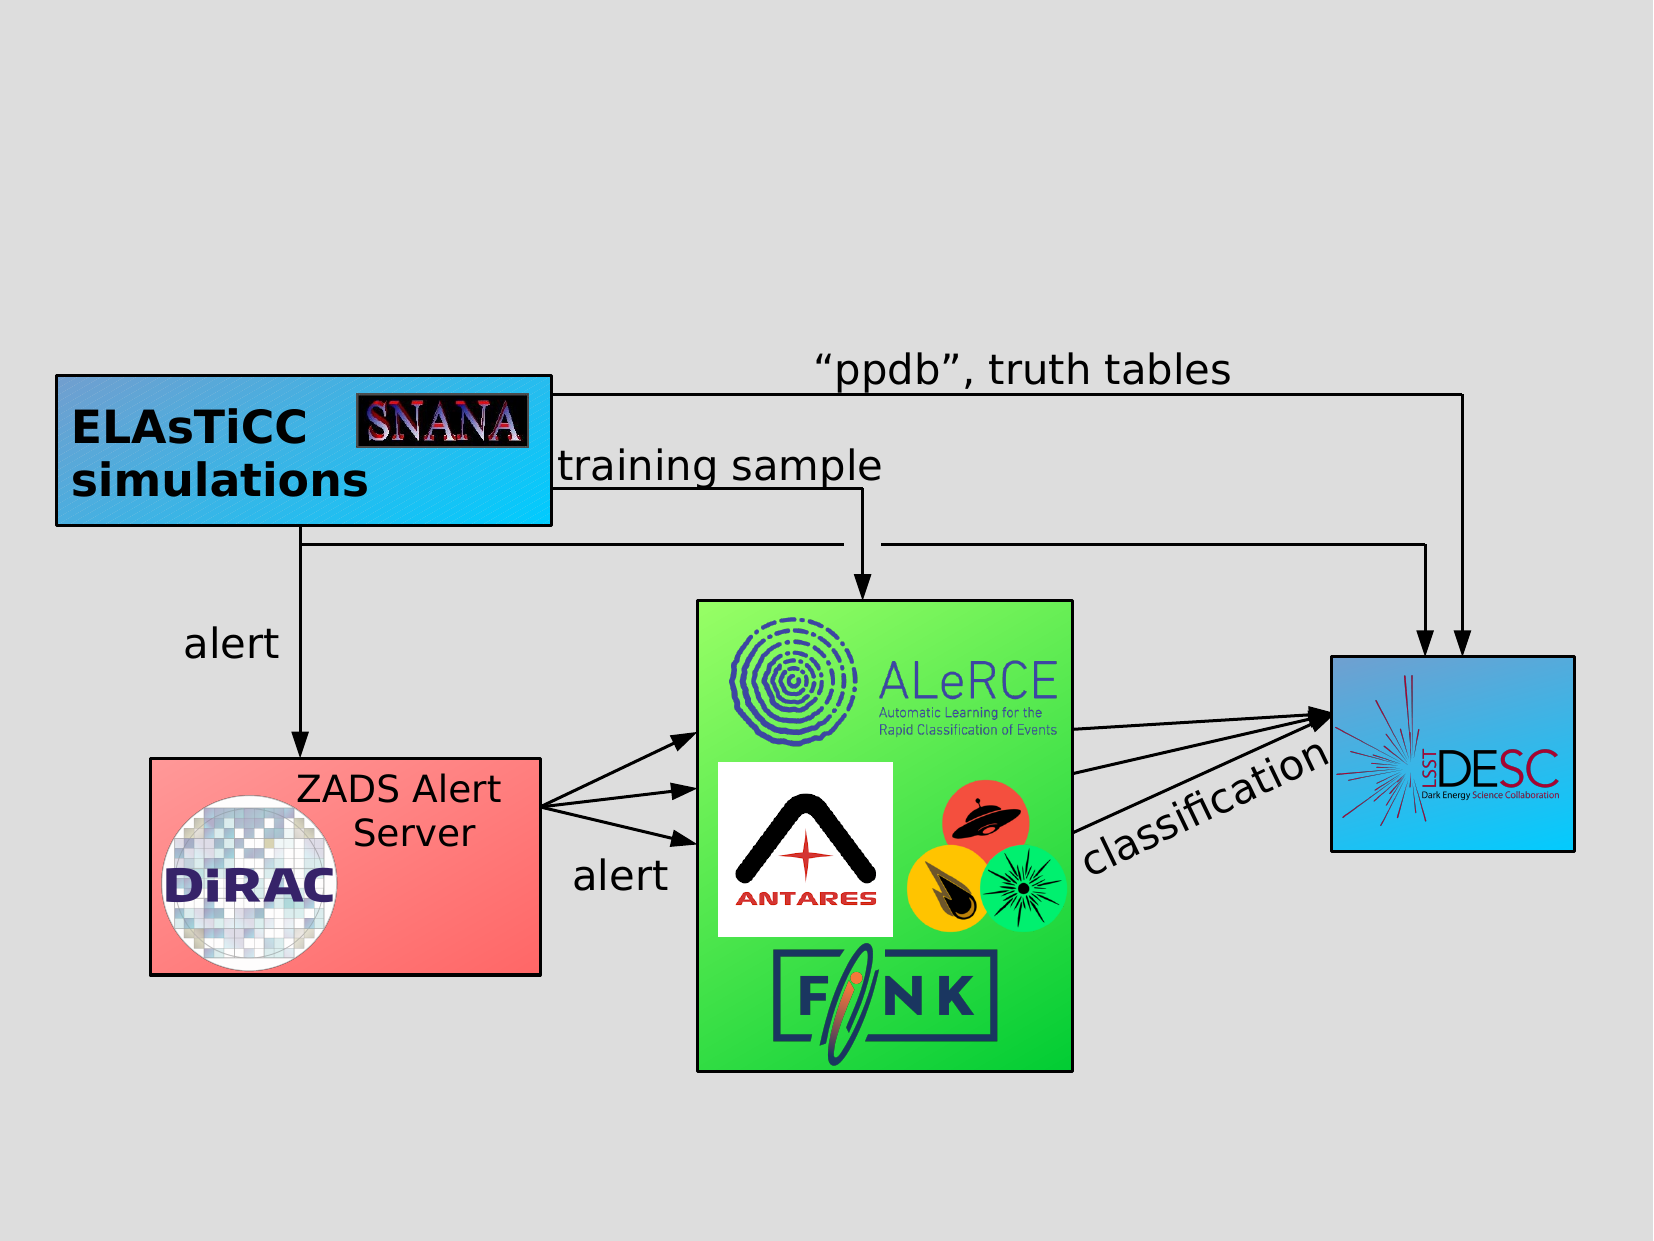

“ppdb”, truth tables
ELAsTiCC
simulations
training sample
alert
ZADS Alert Server
classification
alert